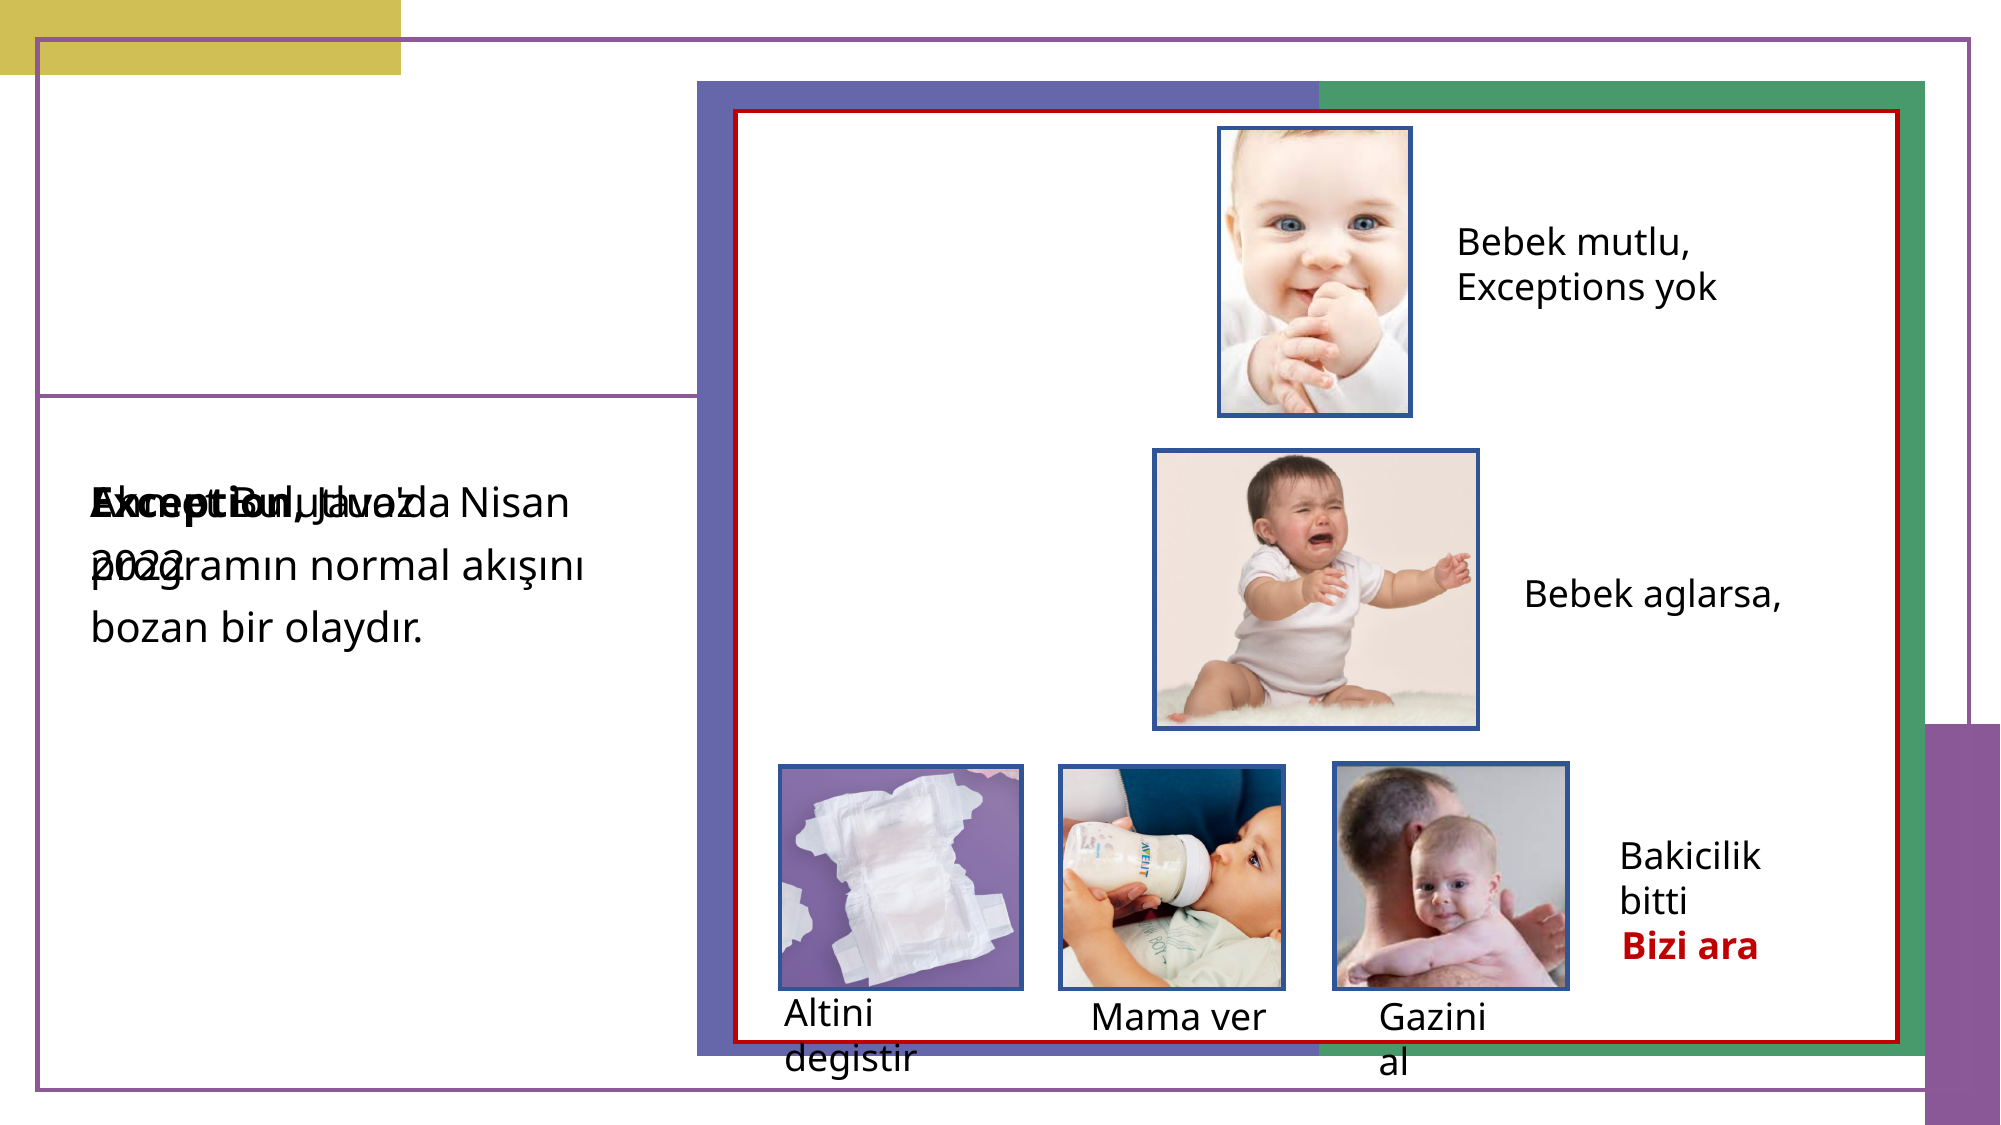

# Exceptions
Bebek mutlu,
Exceptions yok
Exception, Java'da programın normal akışını bozan bir olaydır.
Ahmet Bulutluoz Nisan 2022
Bebek aglarsa,
Bakicilik bitti
Bizi ara
Altini degistir
Mama ver
Gazini al